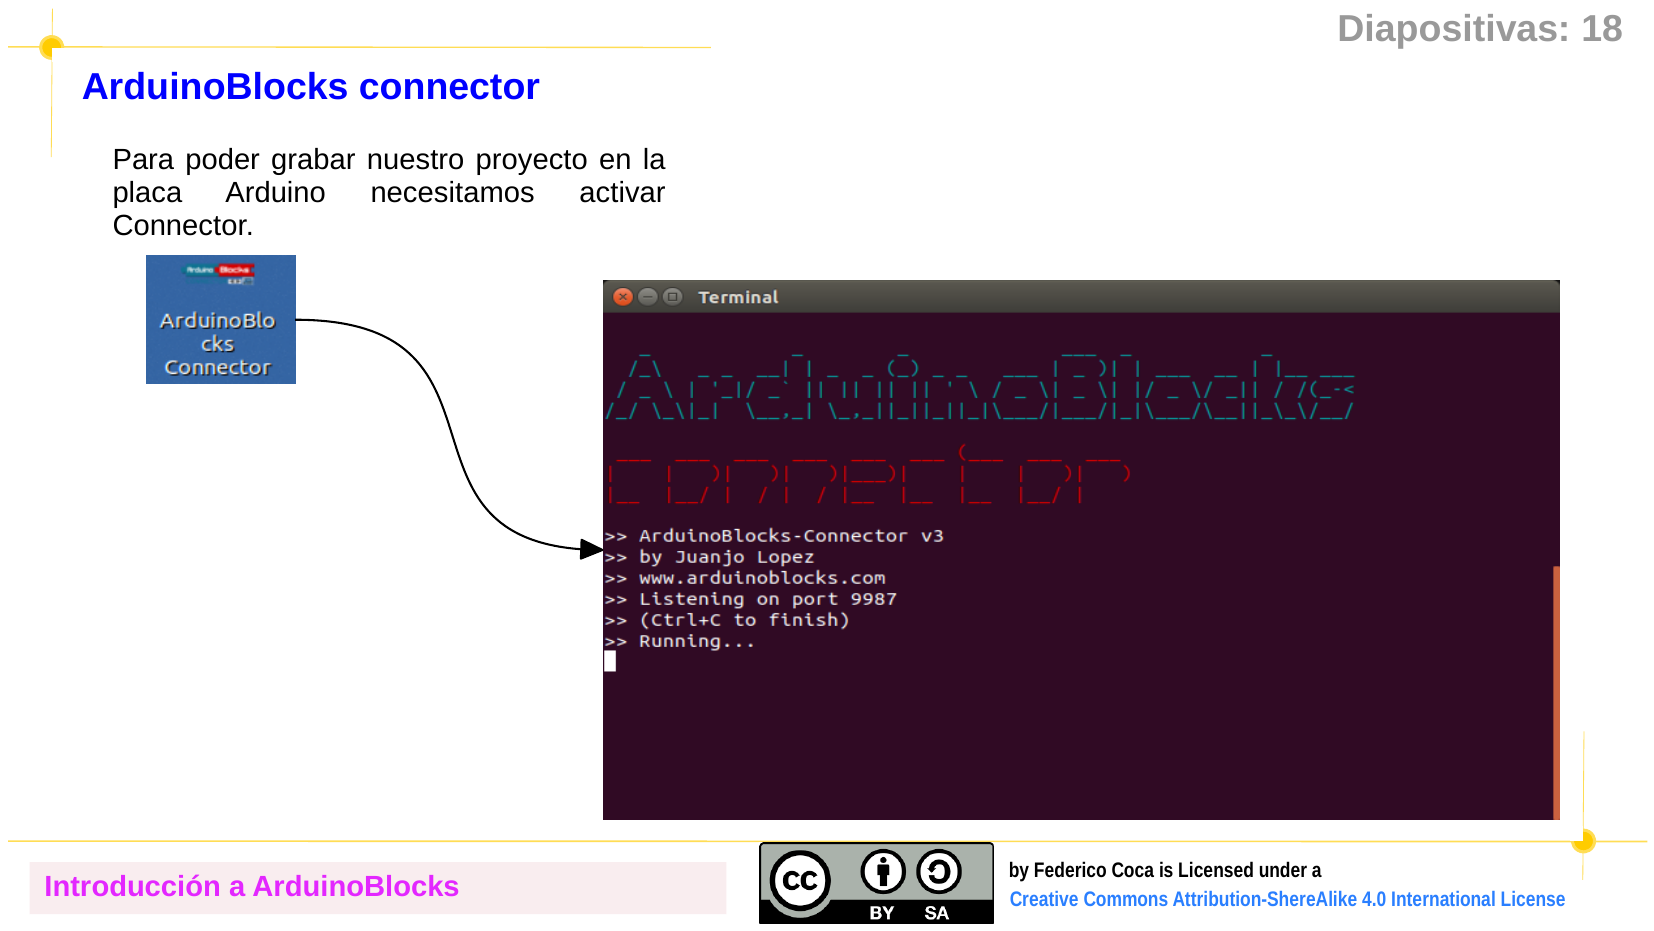

Diapositivas: 18
ArduinoBlocks connector
Para poder grabar nuestro proyecto en la placa Arduino necesitamos activar Connector.
Introducción a ArduinoBlocks